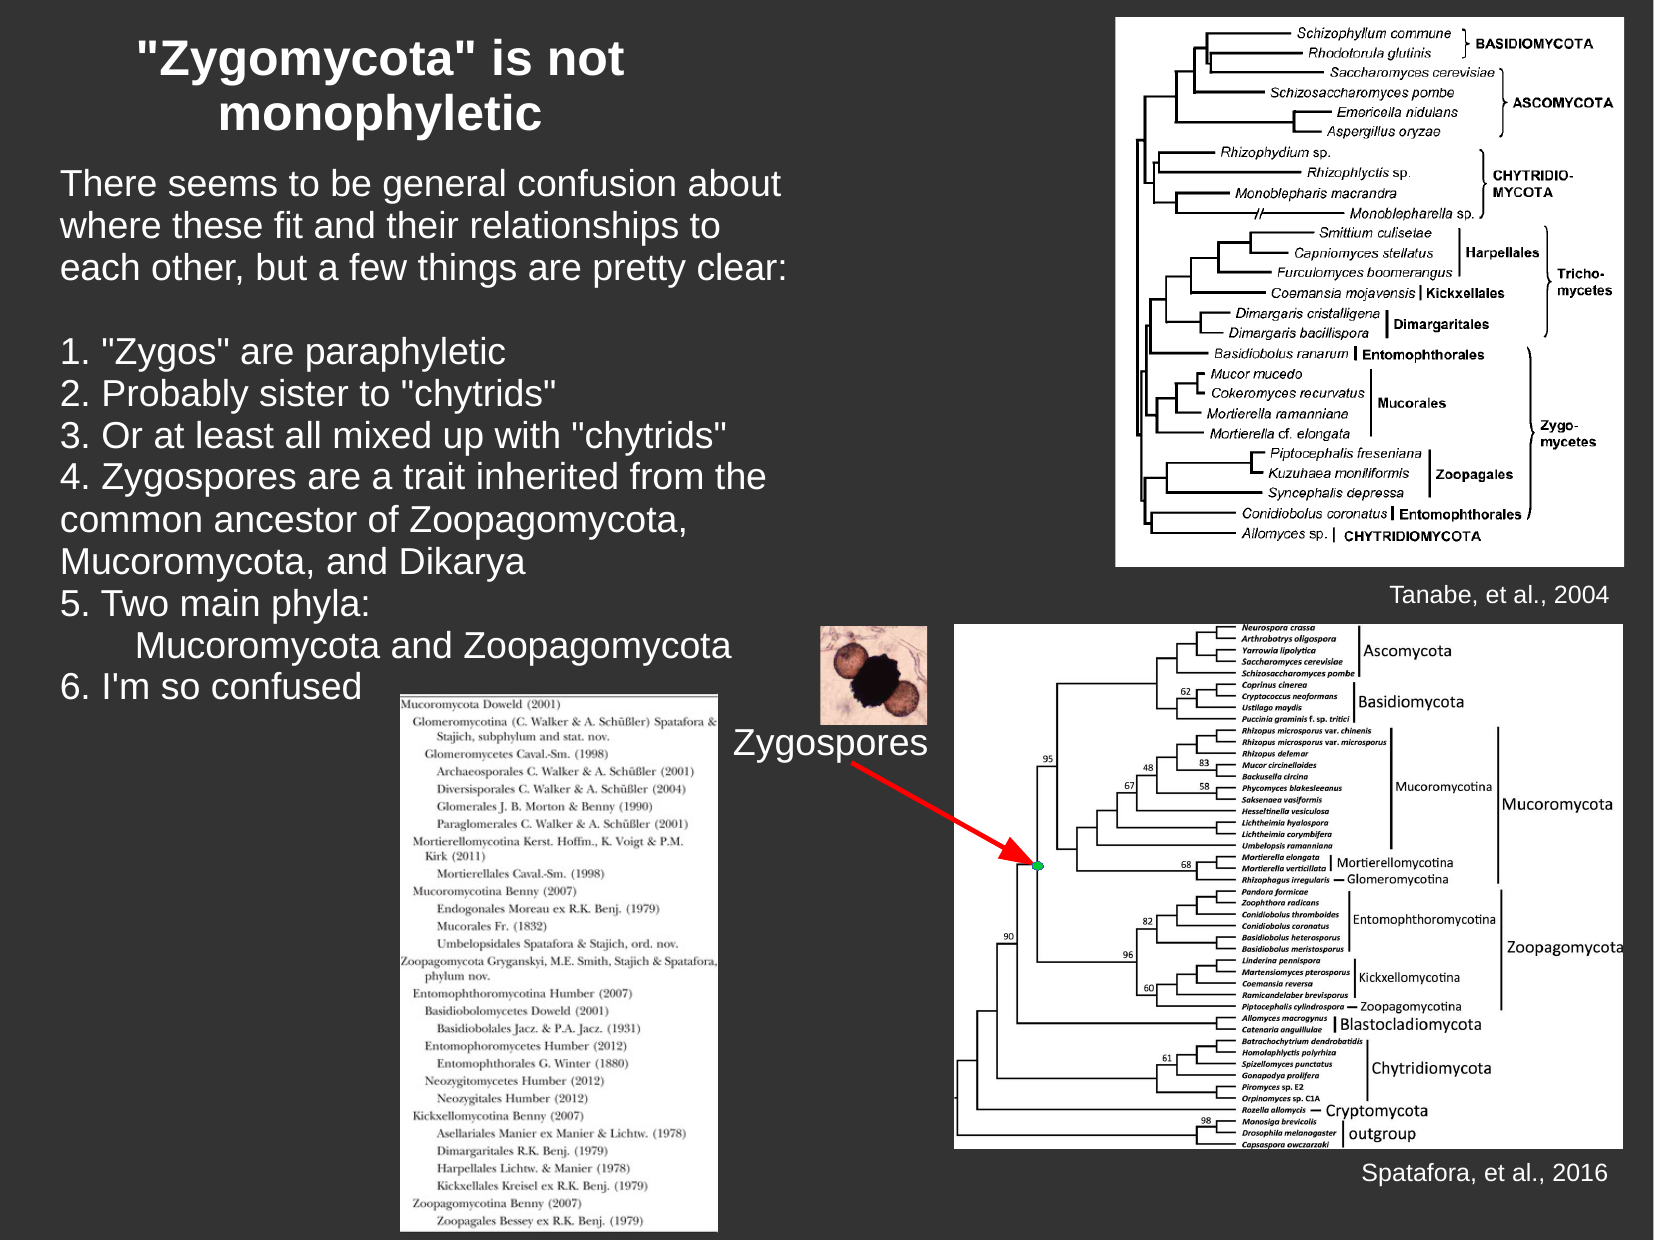

"Zygomycota" is not monophyletic
There seems to be general confusion about where these fit and their relationships to each other, but a few things are pretty clear:
1. "Zygos" are paraphyletic
2. Probably sister to "chytrids"
3. Or at least all mixed up with "chytrids"
4. Zygospores are a trait inherited from the common ancestor of Zoopagomycota, Mucoromycota, and Dikarya
5. Two main phyla:
	Mucoromycota and Zoopagomycota
6. I'm so confused
Tanabe, et al., 2004
Zygospores
Spatafora, et al., 2016